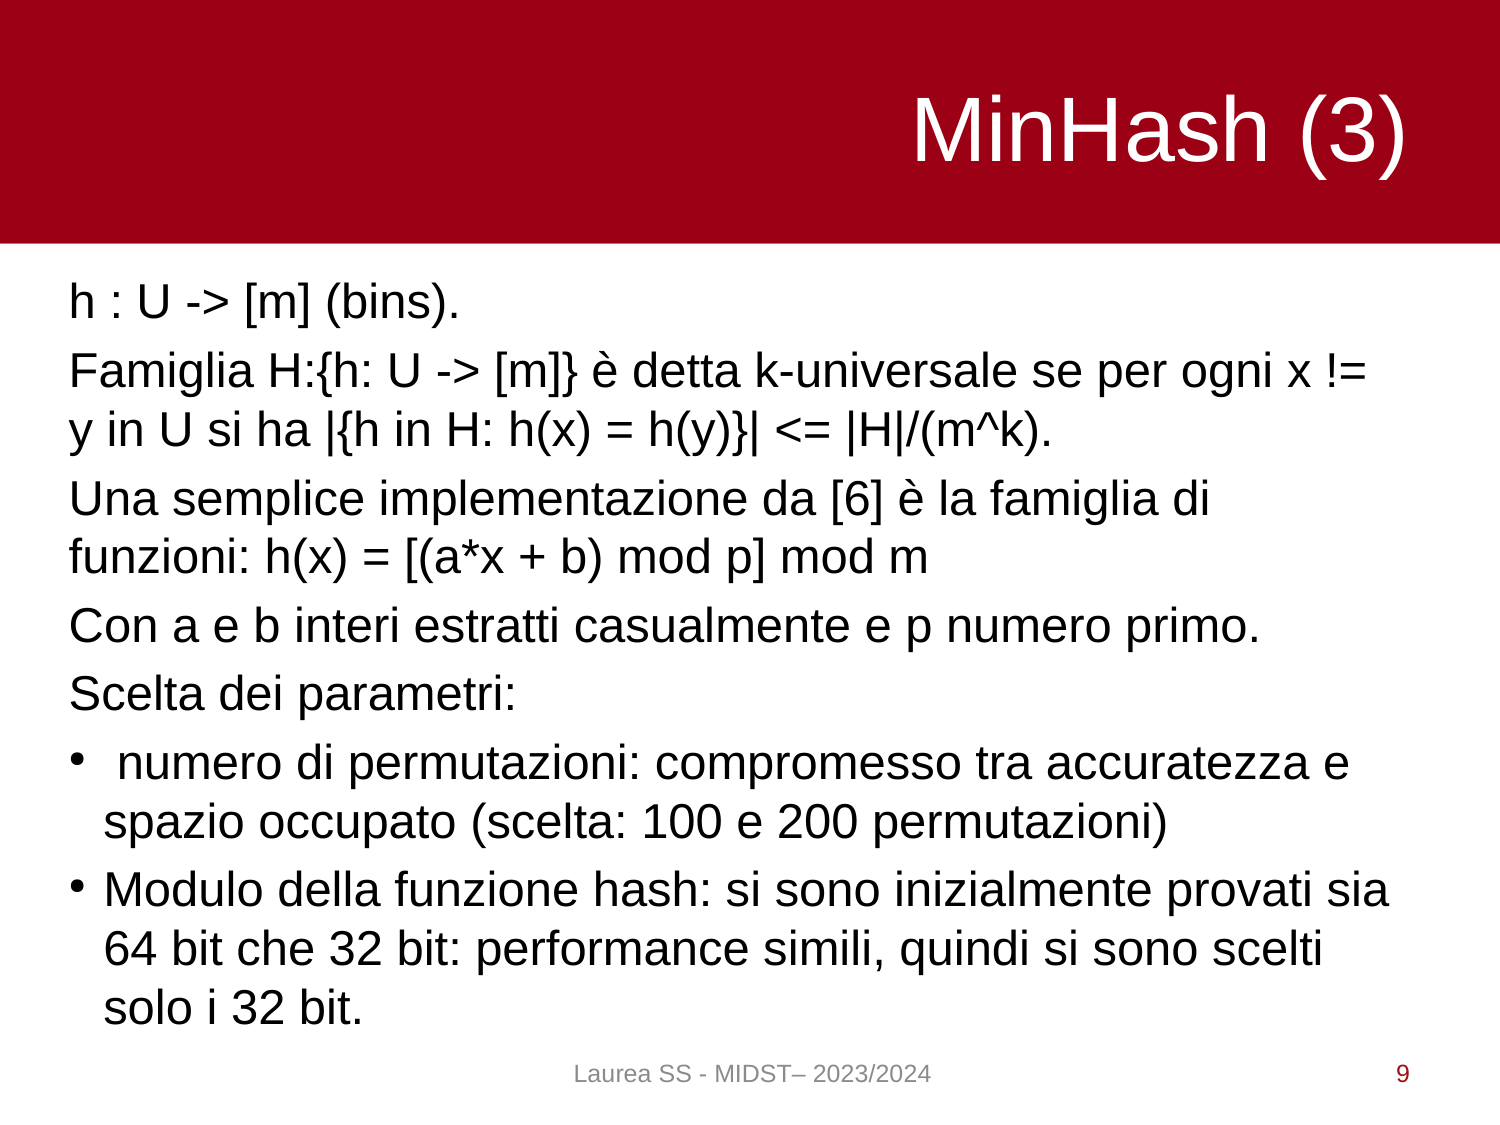

# MinHash (3)
h : U -> [m] (bins).
Famiglia H:{h: U -> [m]} è detta k-universale se per ogni x != y in U si ha |{h in H: h(x) = h(y)}| <= |H|/(m^k).
Una semplice implementazione da [6] è la famiglia di funzioni: h(x) = [(a*x + b) mod p] mod m
Con a e b interi estratti casualmente e p numero primo.
Scelta dei parametri:
 numero di permutazioni: compromesso tra accuratezza e spazio occupato (scelta: 100 e 200 permutazioni)
Modulo della funzione hash: si sono inizialmente provati sia 64 bit che 32 bit: performance simili, quindi si sono scelti solo i 32 bit.
Laurea SS - MIDST– 2023/2024
9